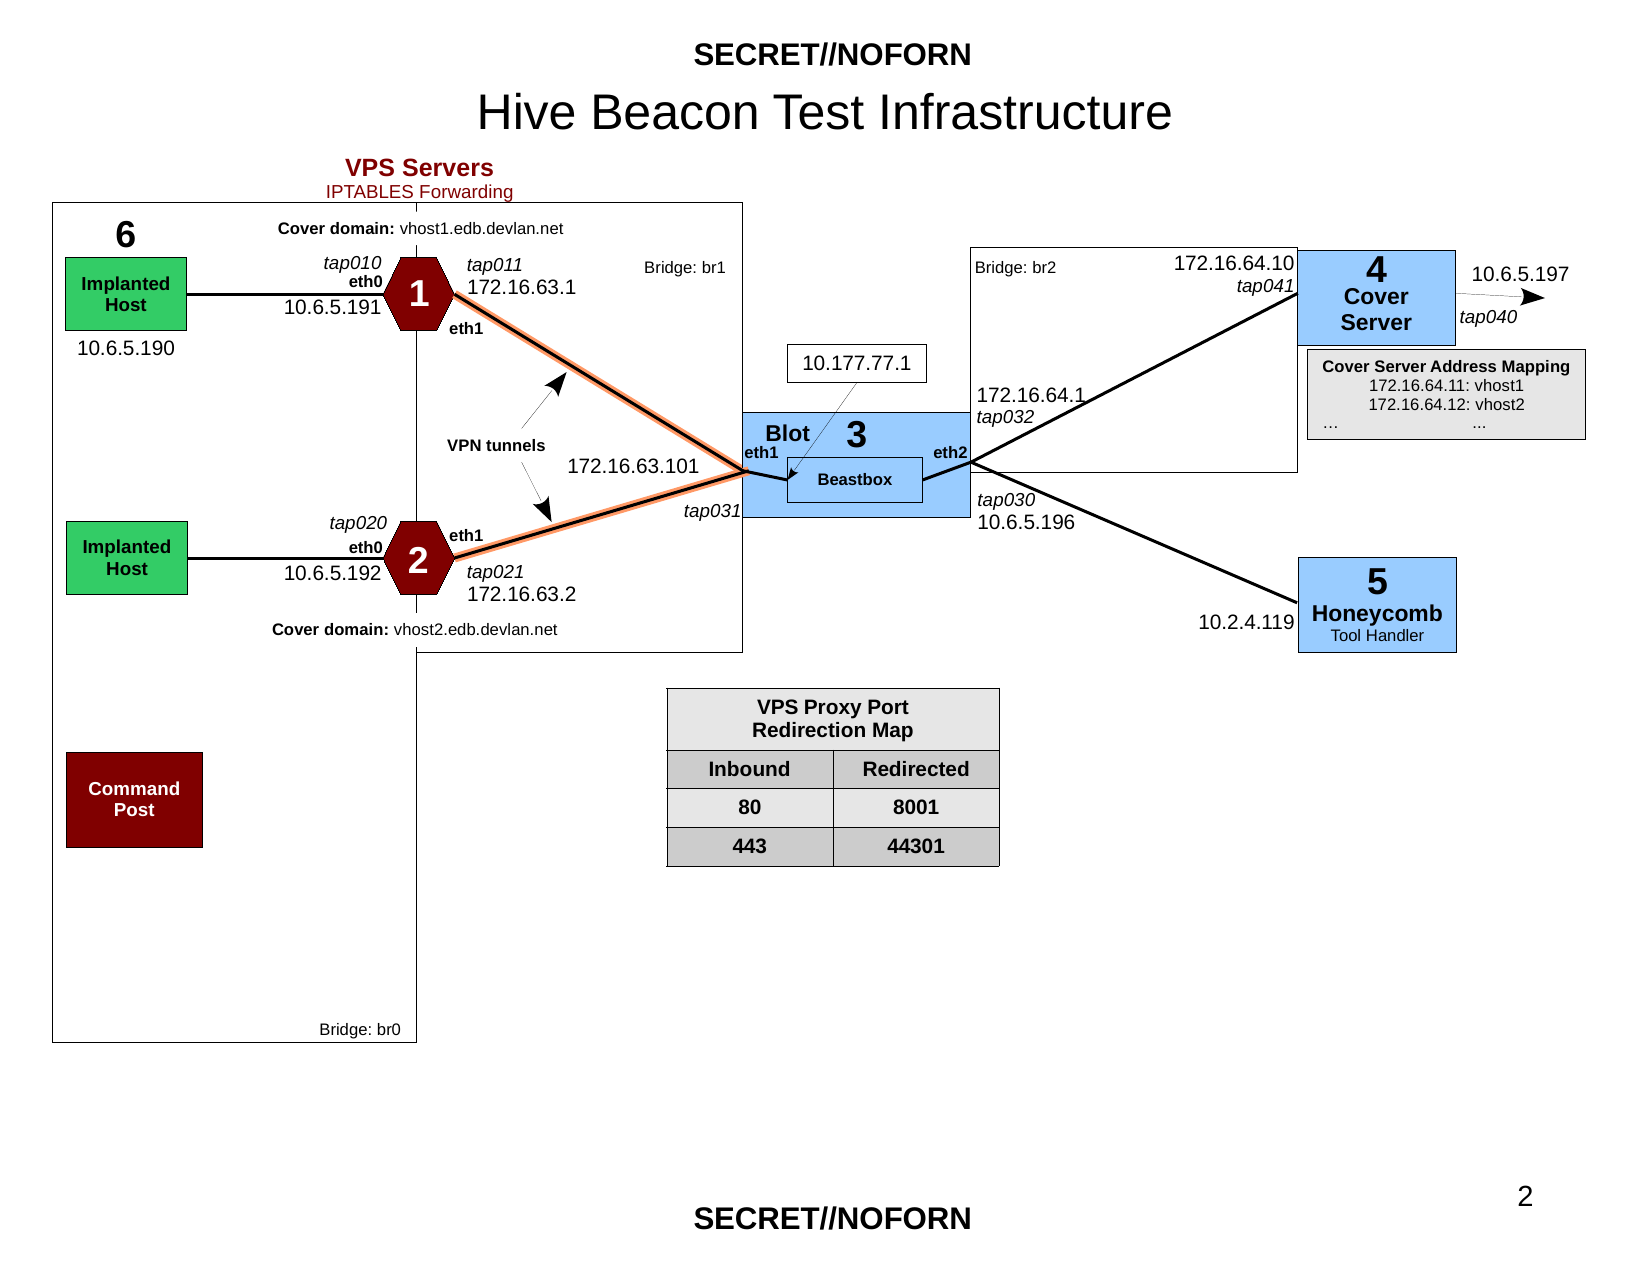

SECRET//NOFORN
# Hive Beacon Test Infrastructure
VPS Servers
IPTABLES Forwarding
6
Cover domain: vhost1.edb.devlan.net
4
Cover
Server
172.16.64.10
tap041
tap010
tap011
172.16.63.1
Bridge: br1
Bridge: br2
10.6.5.197
Implanted
Host
1
eth0
10.6.5.191
tap040
eth1
10.6.5.190
10.177.77.1
Cover Server Address Mapping
172.16.64.11: vhost1
172.16.64.12: vhost2
…		...
VPN tunnels
172.16.64.1
tap032
3
Blot
eth1
eth2
172.16.63.101
Beastbox
tap030
10.6.5.196
tap031
tap020
eth1
Implanted
Host
2
eth0
5
Honeycomb
Tool Handler
10.6.5.192
tap021
172.16.63.2
10.2.4.119
Cover domain: vhost2.edb.devlan.net
| VPS Proxy Port Redirection Map | |
| --- | --- |
| Inbound | Redirected |
| 80 | 8001 |
| 443 | 44301 |
Command
Post
Bridge: br0
2
SECRET//NOFORN